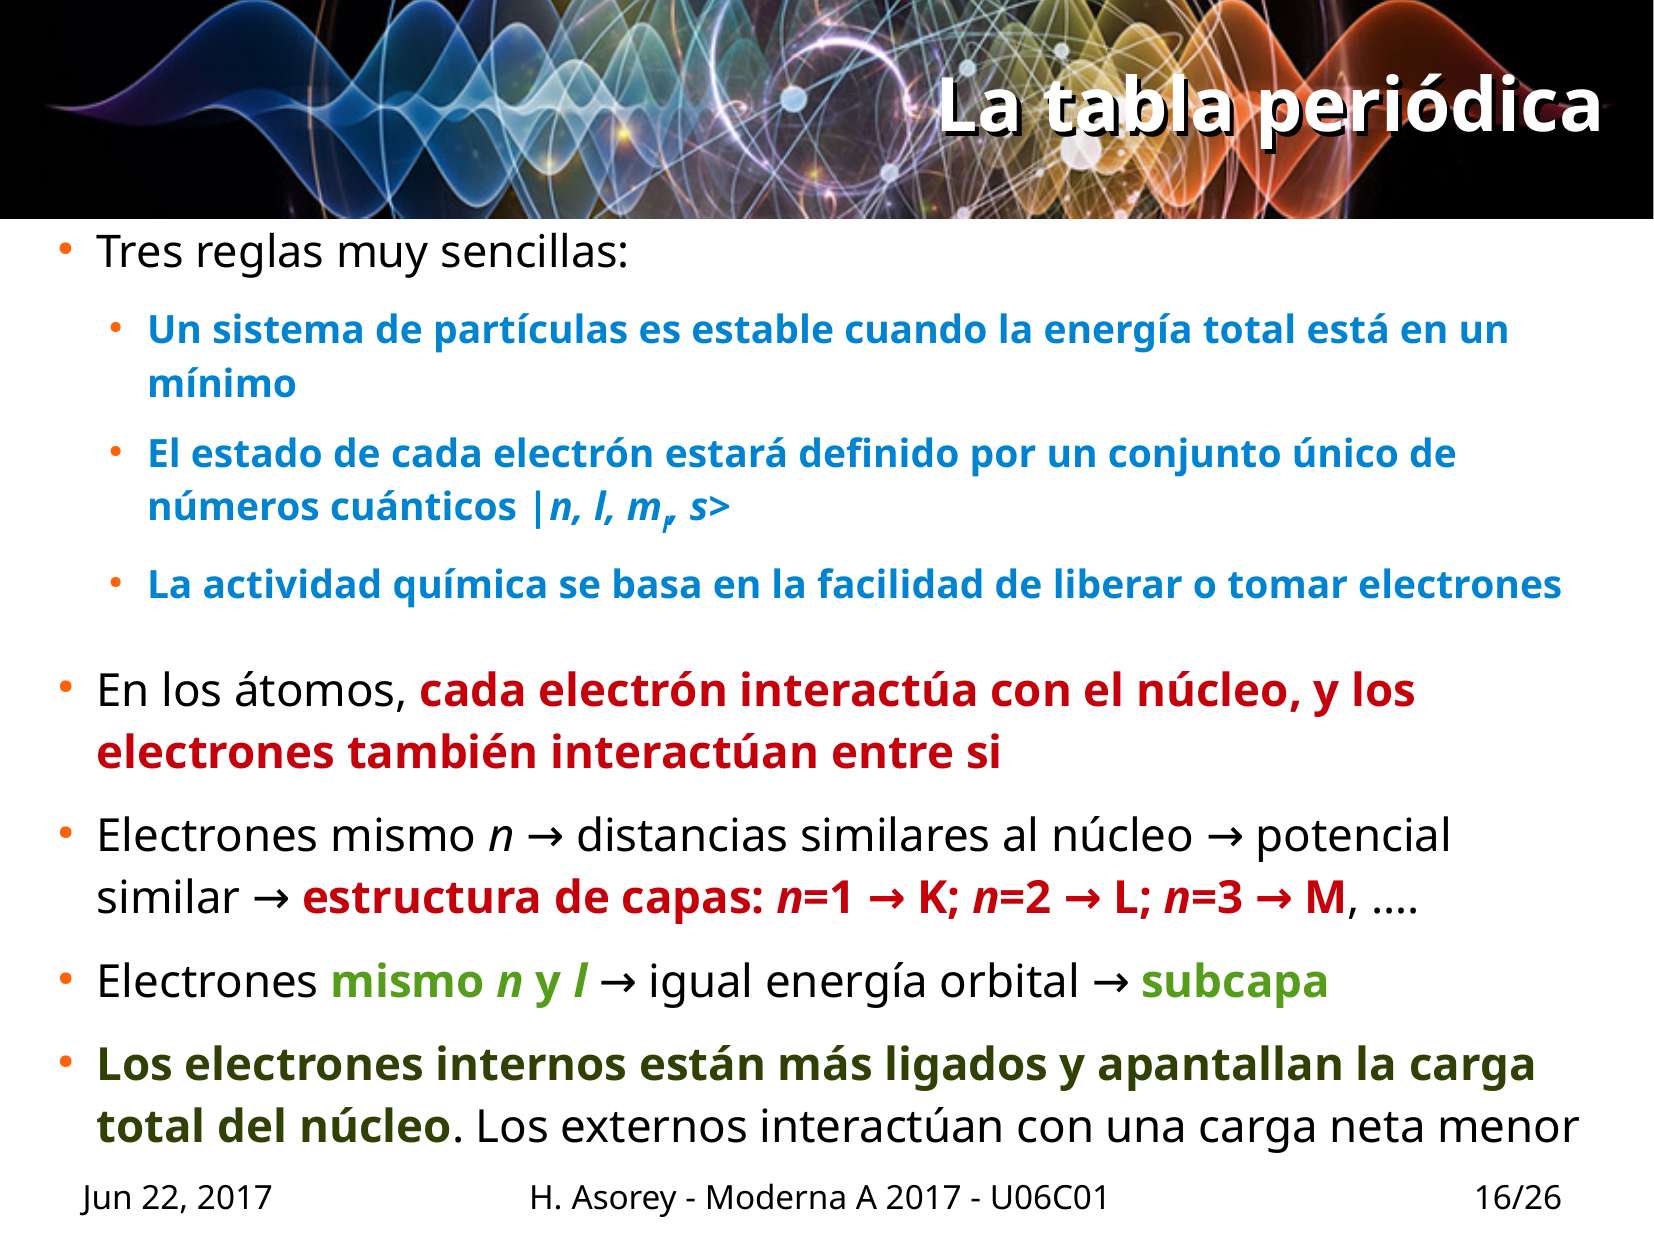

# La tabla periódica
Tres reglas muy sencillas:
Un sistema de partículas es estable cuando la energía total está en un mínimo
El estado de cada electrón estará definido por un conjunto único de números cuánticos |n, l, ml, s>
La actividad química se basa en la facilidad de liberar o tomar electrones
En los átomos, cada electrón interactúa con el núcleo, y los electrones también interactúan entre si
Electrones mismo n → distancias similares al núcleo → potencial similar → estructura de capas: n=1 → K; n=2 → L; n=3 → M, ….
Electrones mismo n y l → igual energía orbital → subcapa
Los electrones internos están más ligados y apantallan la carga total del núcleo. Los externos interactúan con una carga neta menor
Jun 22, 2017
H. Asorey - Moderna A 2017 - U06C01
16